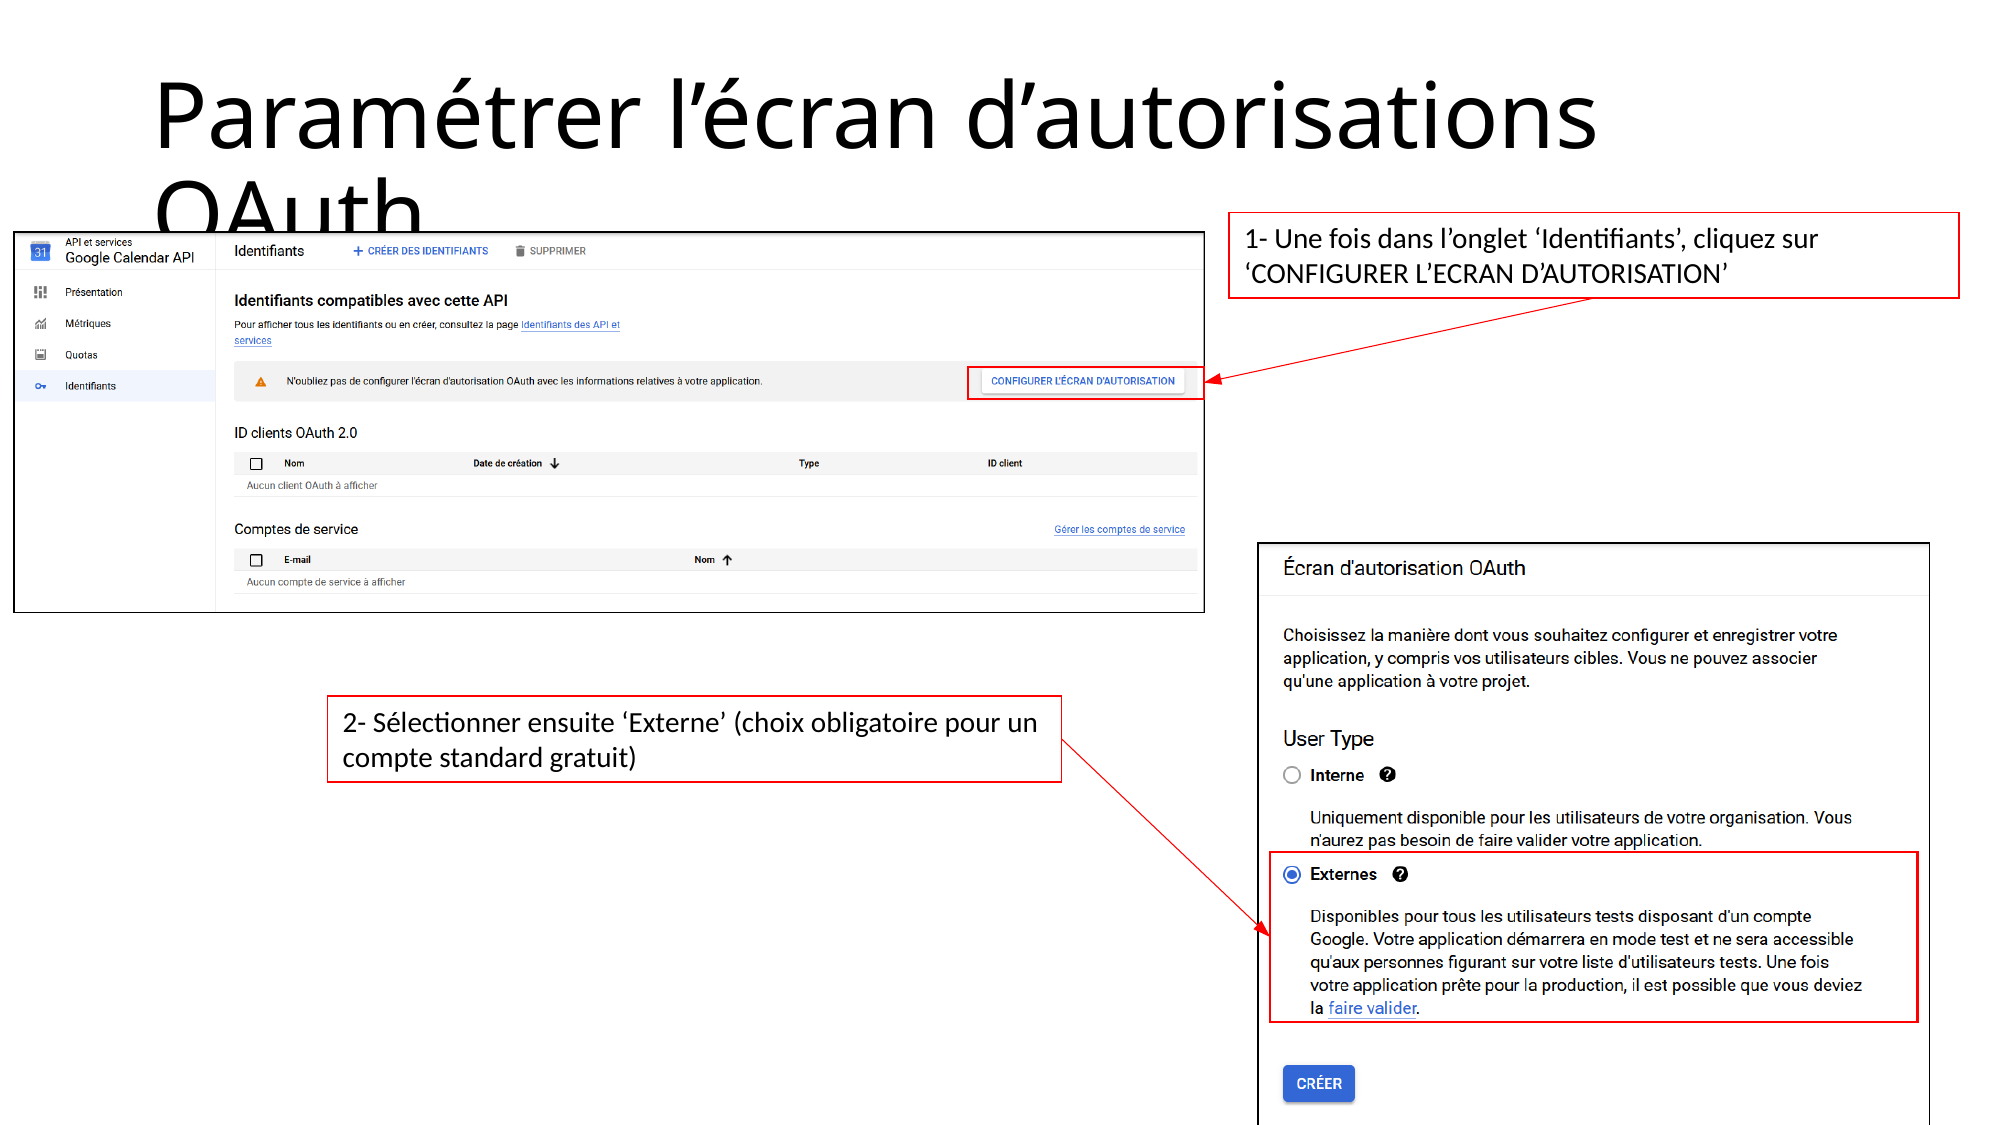

# Paramétrer l’écran d’autorisations OAuth
1- Une fois dans l’onglet ‘Identifiants’, cliquez sur ‘CONFIGURER L’ECRAN D’AUTORISATION’
2- Sélectionner ensuite ‘Externe’ (choix obligatoire pour un compte standard gratuit)